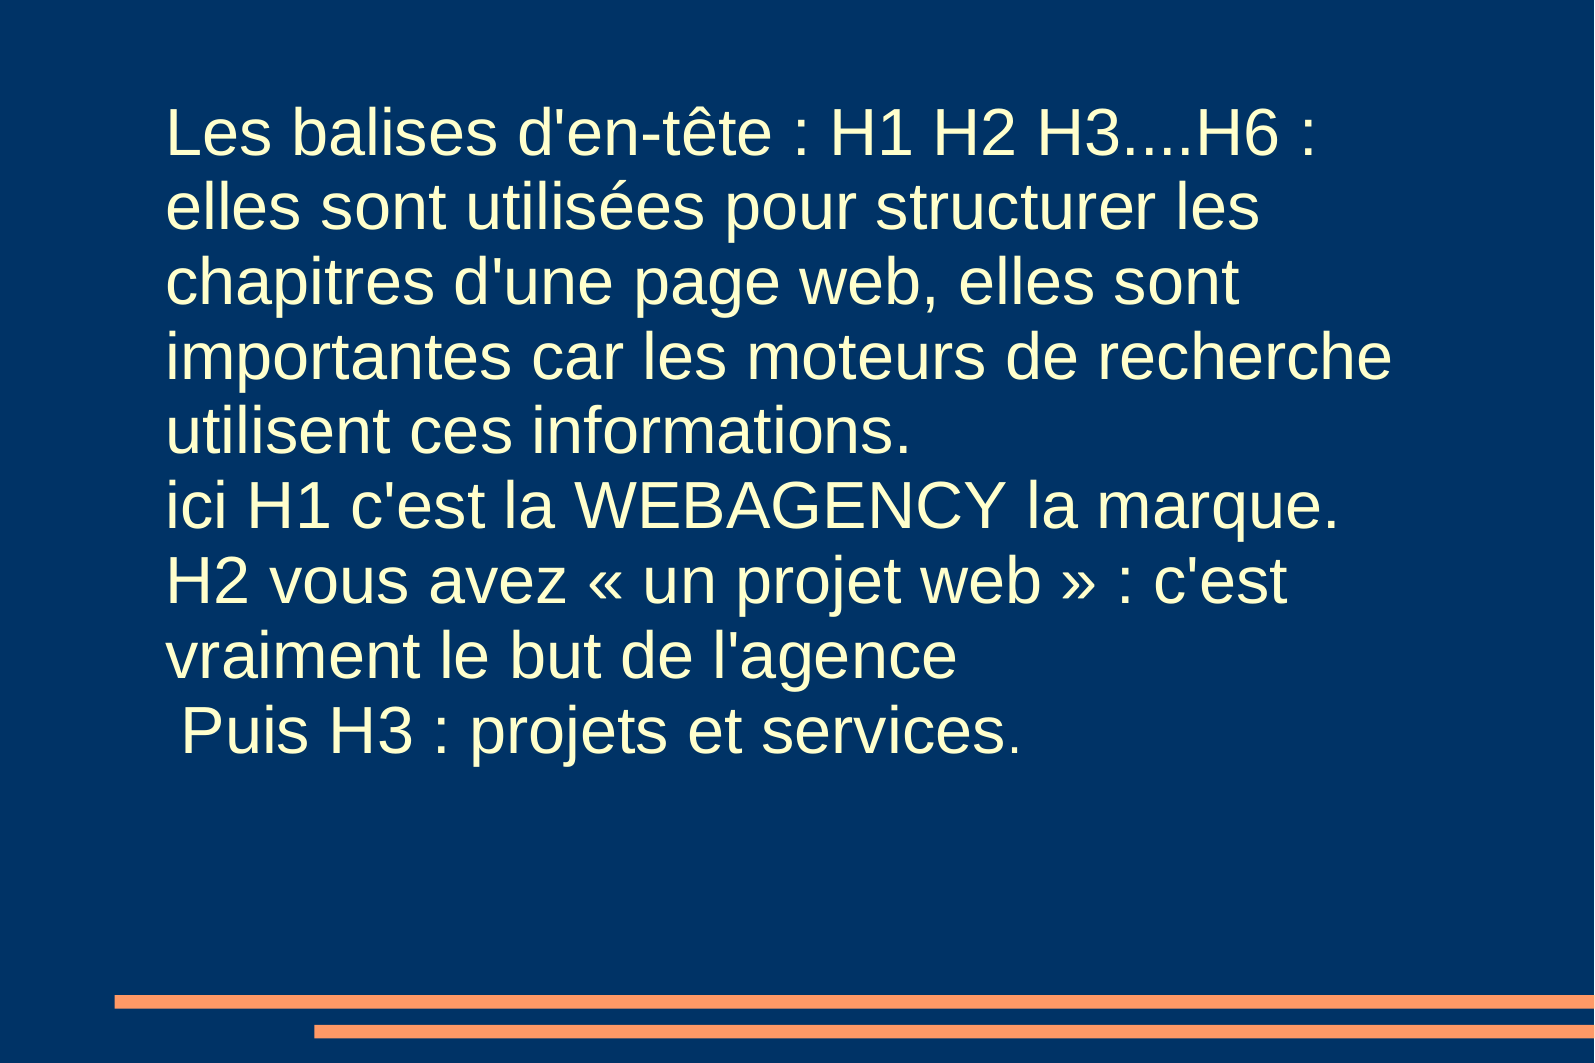

Les balises d'en-tête : H1 H2 H3....H6 : elles sont utilisées pour structurer les chapitres d'une page web, elles sont importantes car les moteurs de recherche utilisent ces informations.
ici H1 c'est la WEBAGENCY la marque.
H2 vous avez « un projet web » : c'est vraiment le but de l'agence
 Puis H3 : projets et services.
#